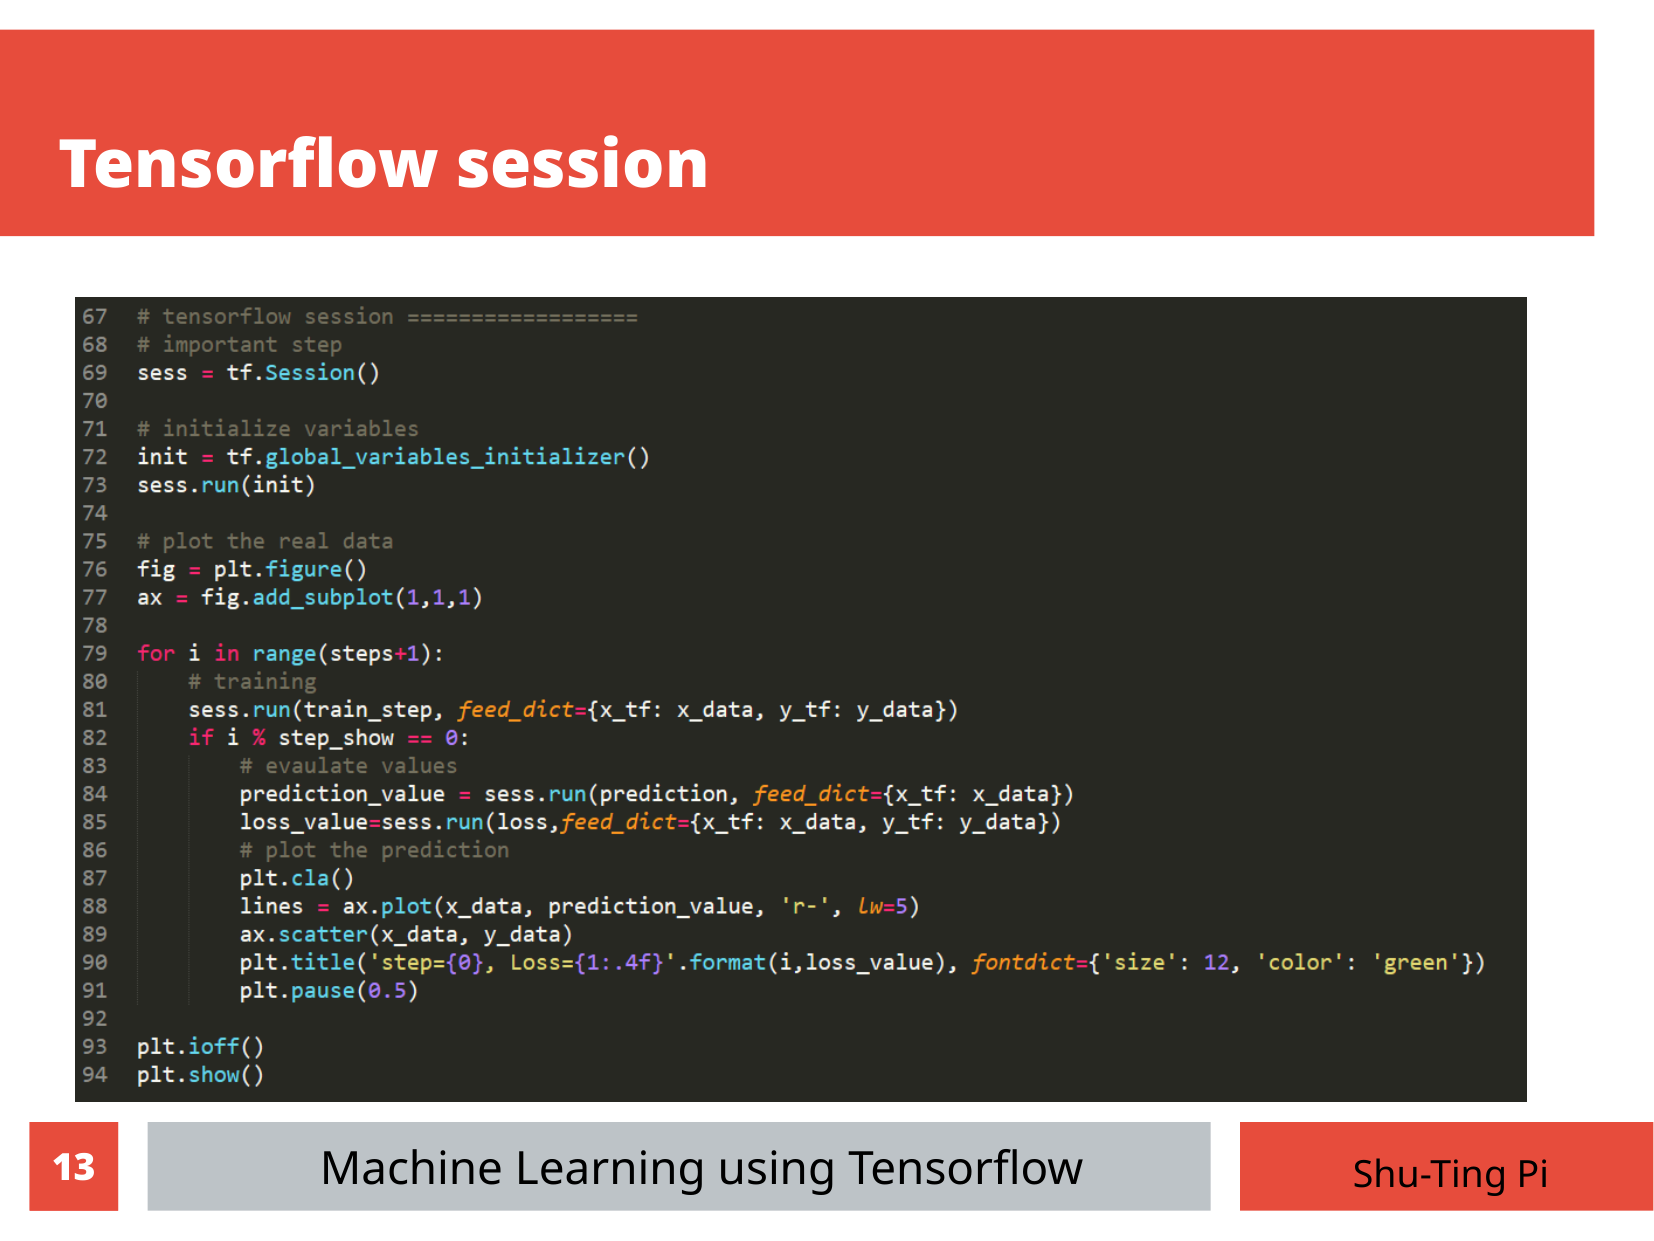

# Tensorflow session
13
Machine Learning using Tensorflow
Shu-Ting Pi